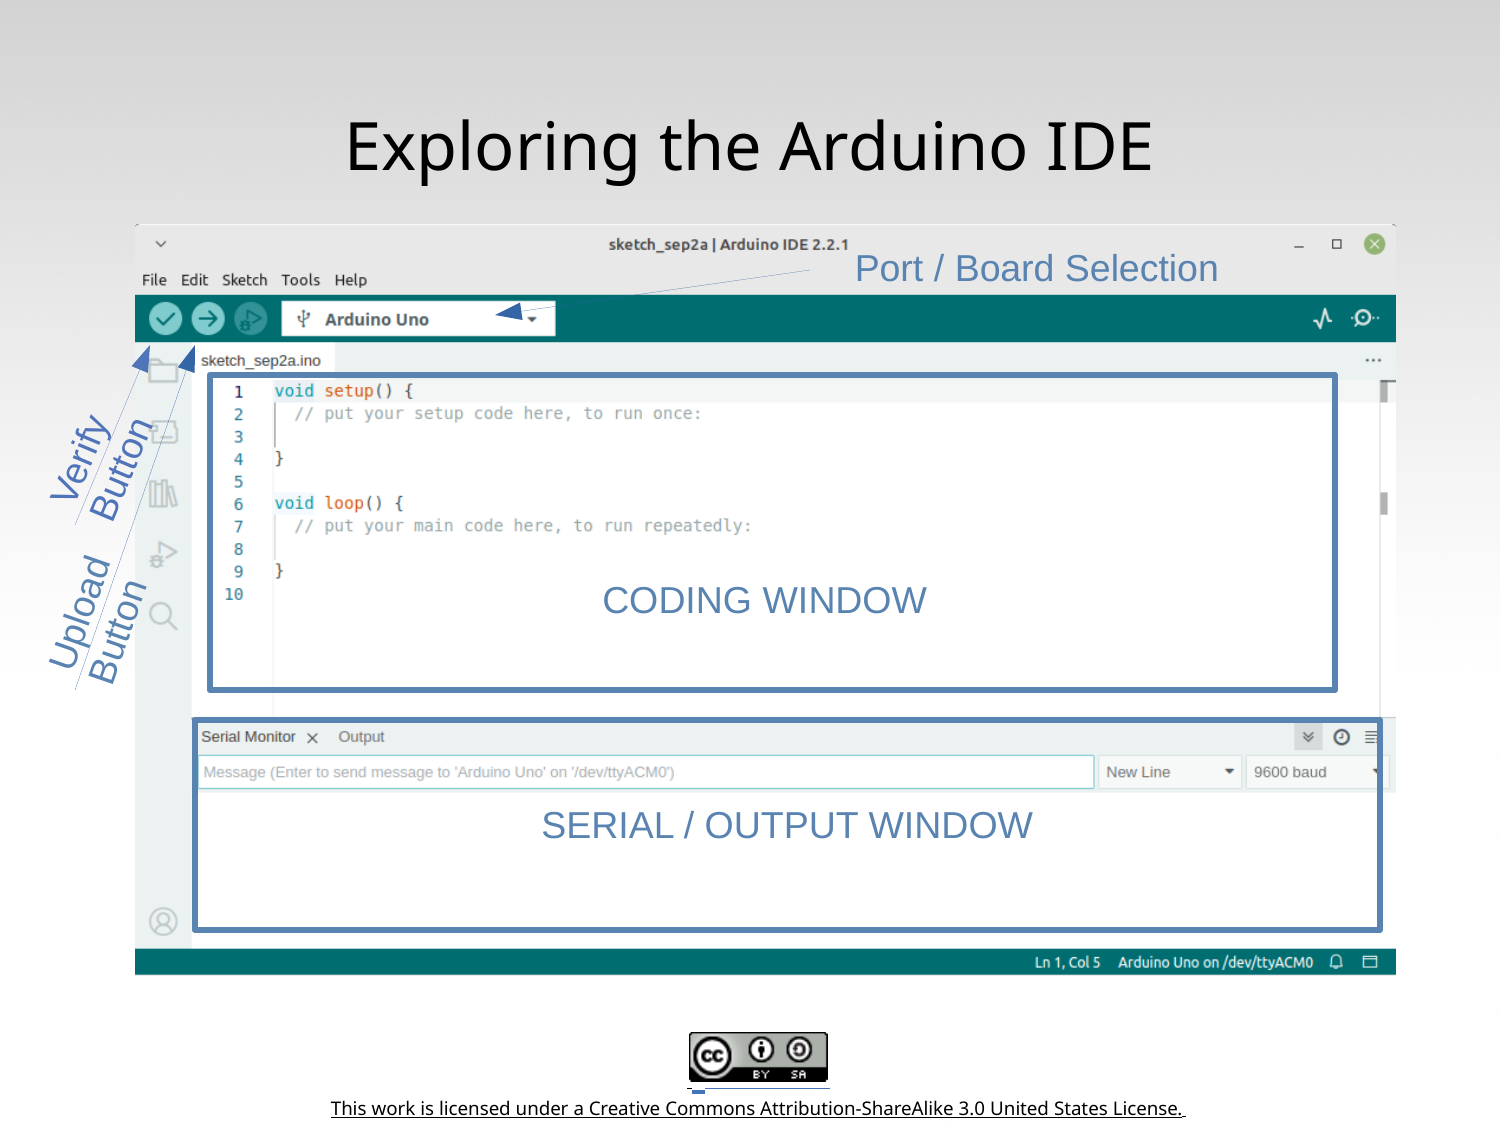

# Exploring the Arduino IDE
CODING WINDOW
Port / Board Selection
Verify
Button
Upload
Button
SERIAL / OUTPUT WINDOW